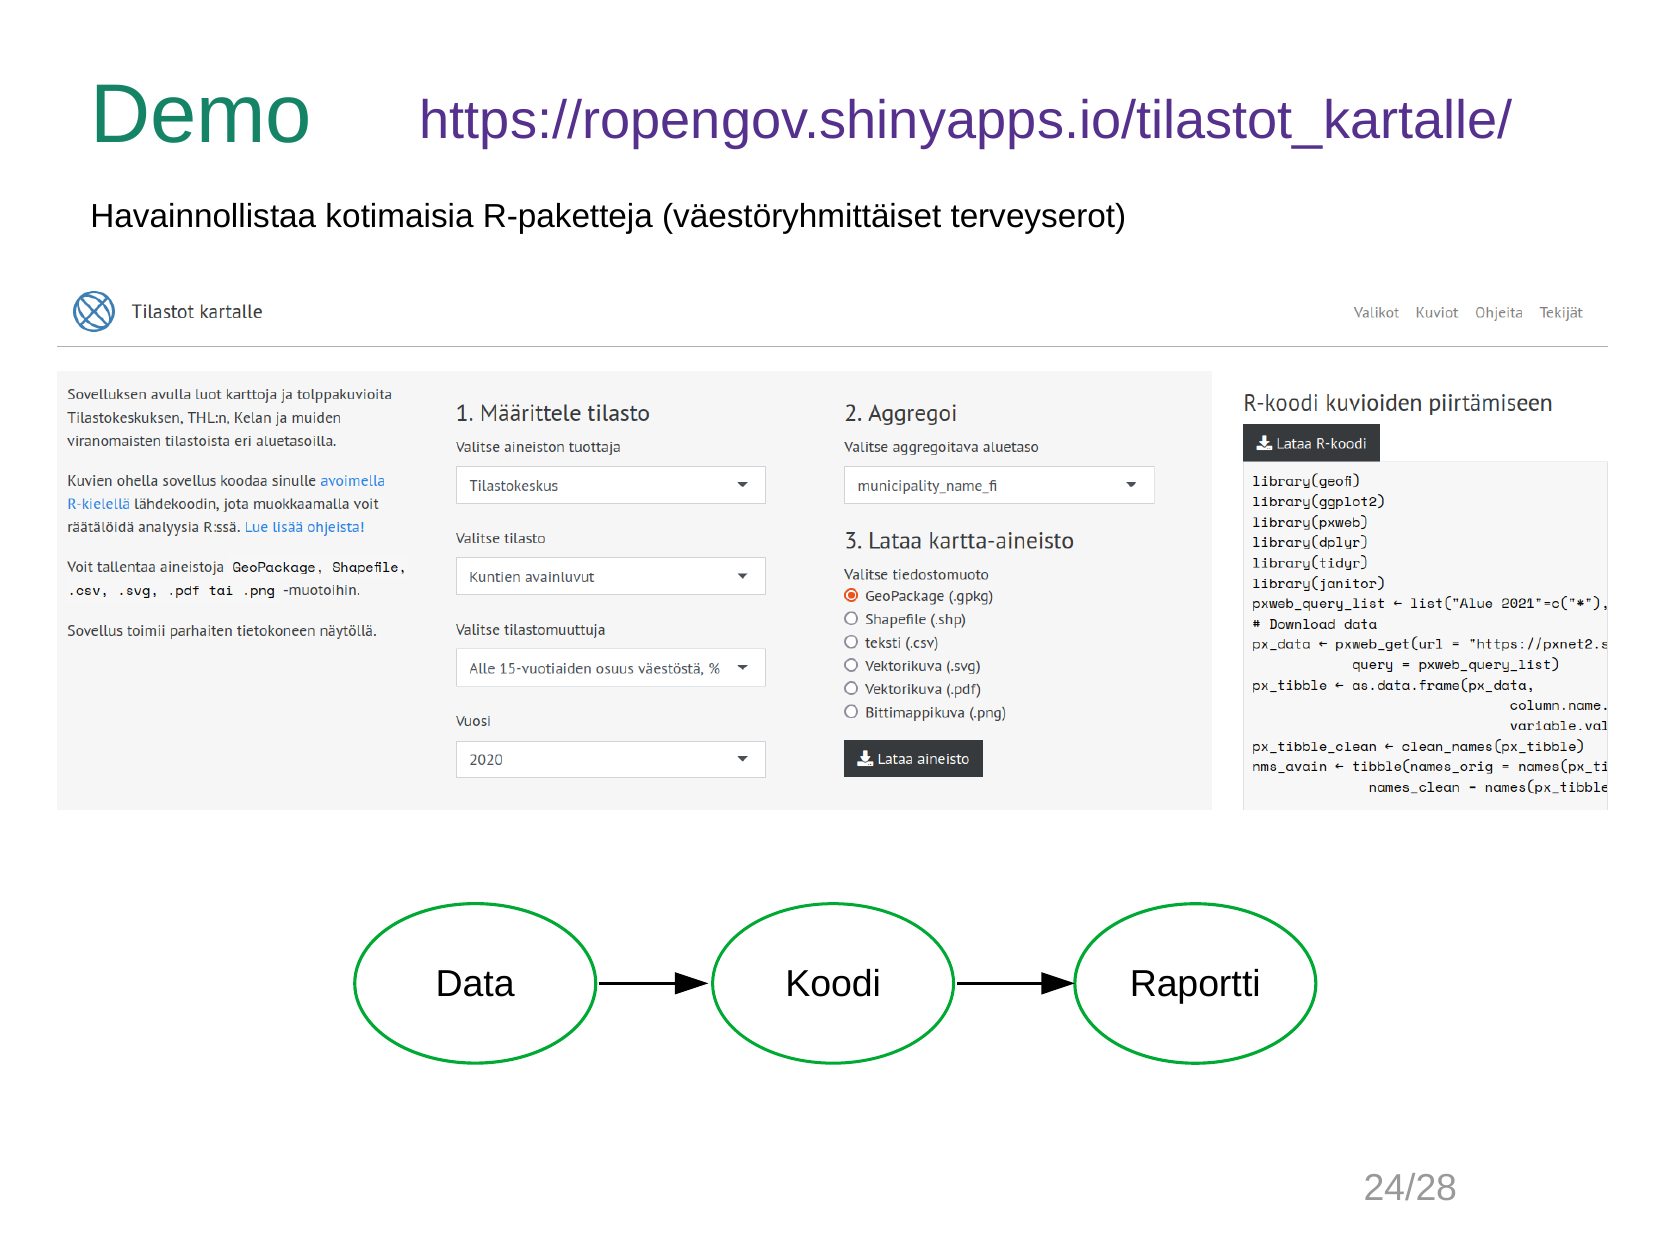

Demo
Havainnollistaa kotimaisia R-paketteja (väestöryhmittäiset terveyserot)
https://ropengov.shinyapps.io/tilastot_kartalle/
Data
Koodi
Raportti